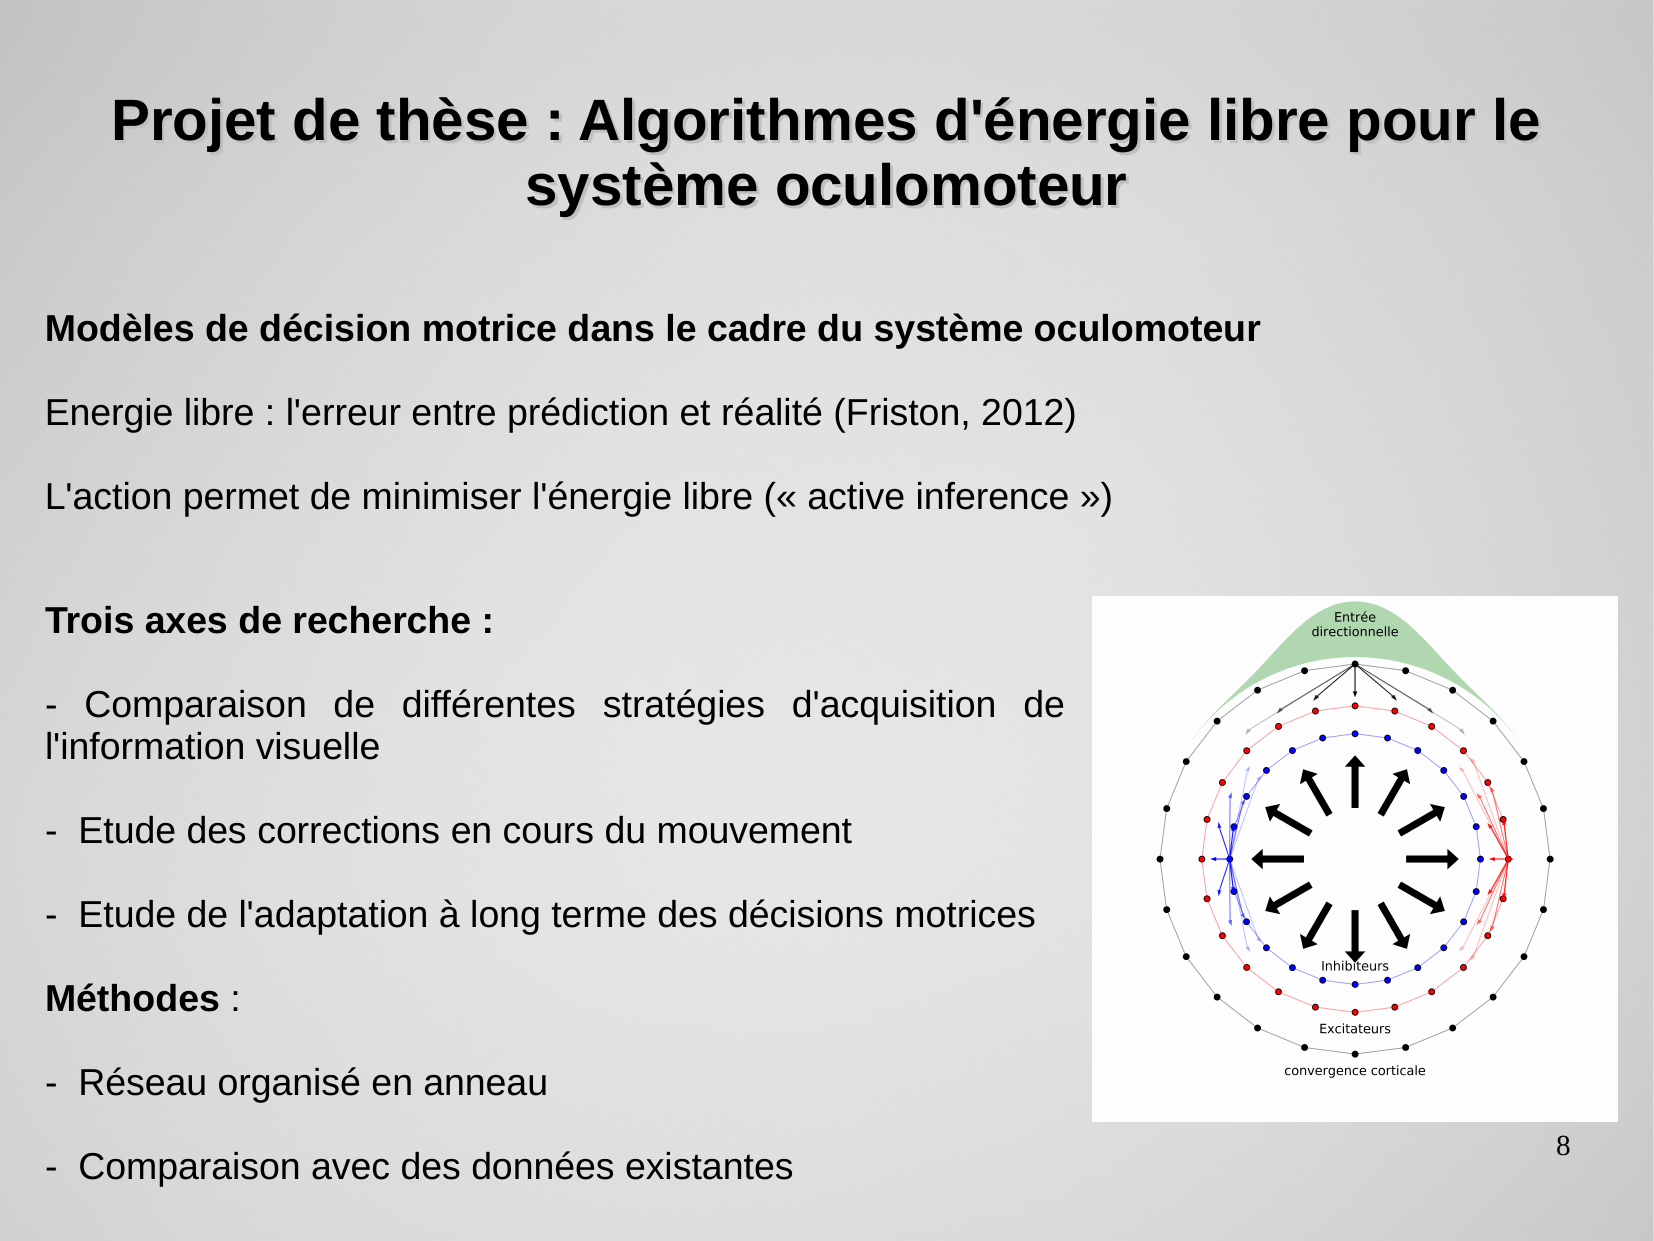

# Projet de thèse : Algorithmes d'énergie libre pour le système oculomoteur
Modèles de décision motrice dans le cadre du système oculomoteur
Energie libre : l'erreur entre prédiction et réalité (Friston, 2012)
L'action permet de minimiser l'énergie libre (« active inference »)
Trois axes de recherche :
- Comparaison de différentes stratégies d'acquisition de l'information visuelle
- Etude des corrections en cours du mouvement
- Etude de l'adaptation à long terme des décisions motrices
Méthodes :
- Réseau organisé en anneau
- Comparaison avec des données existantes
8